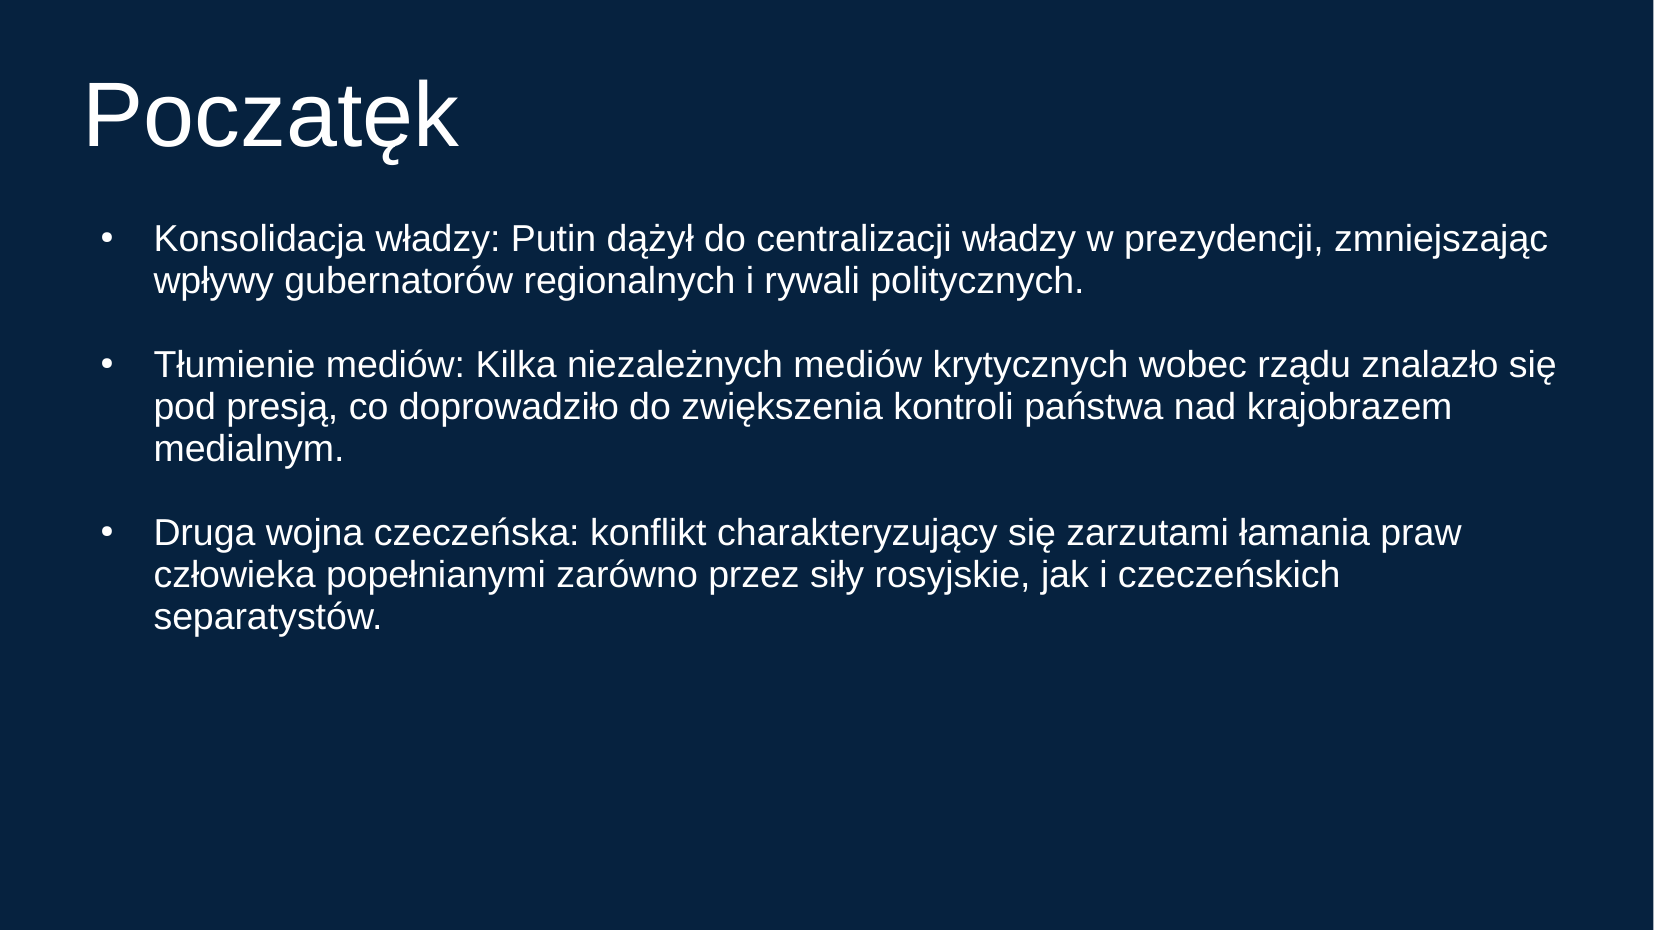

# Poczatęk
Konsolidacja władzy: Putin dążył do centralizacji władzy w prezydencji, zmniejszając wpływy gubernatorów regionalnych i rywali politycznych.
Tłumienie mediów: Kilka niezależnych mediów krytycznych wobec rządu znalazło się pod presją, co doprowadziło do zwiększenia kontroli państwa nad krajobrazem medialnym.
Druga wojna czeczeńska: konflikt charakteryzujący się zarzutami łamania praw człowieka popełnianymi zarówno przez siły rosyjskie, jak i czeczeńskich separatystów.